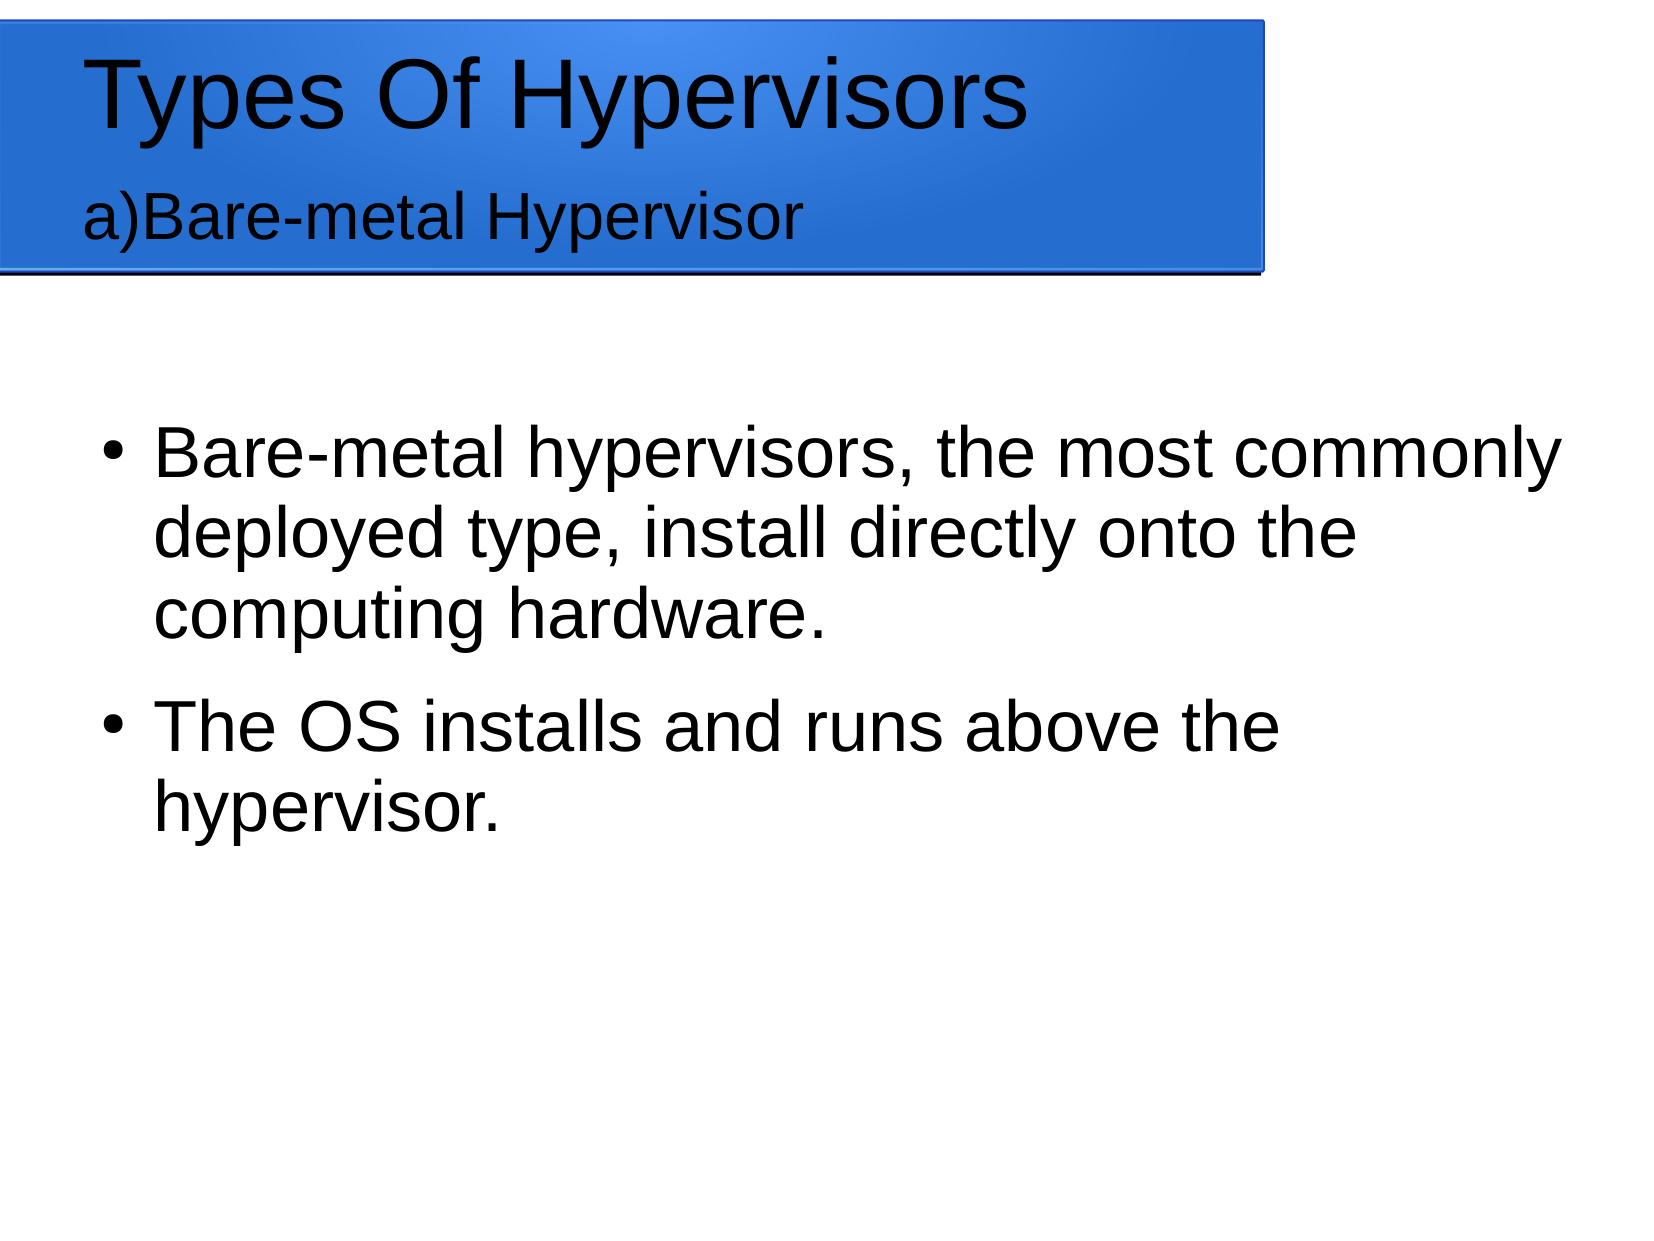

# Types Of Hypervisors a)Bare-metal Hypervisor
Bare-metal hypervisors, the most commonly deployed type, install directly onto the computing hardware.
The OS installs and runs above the hypervisor.